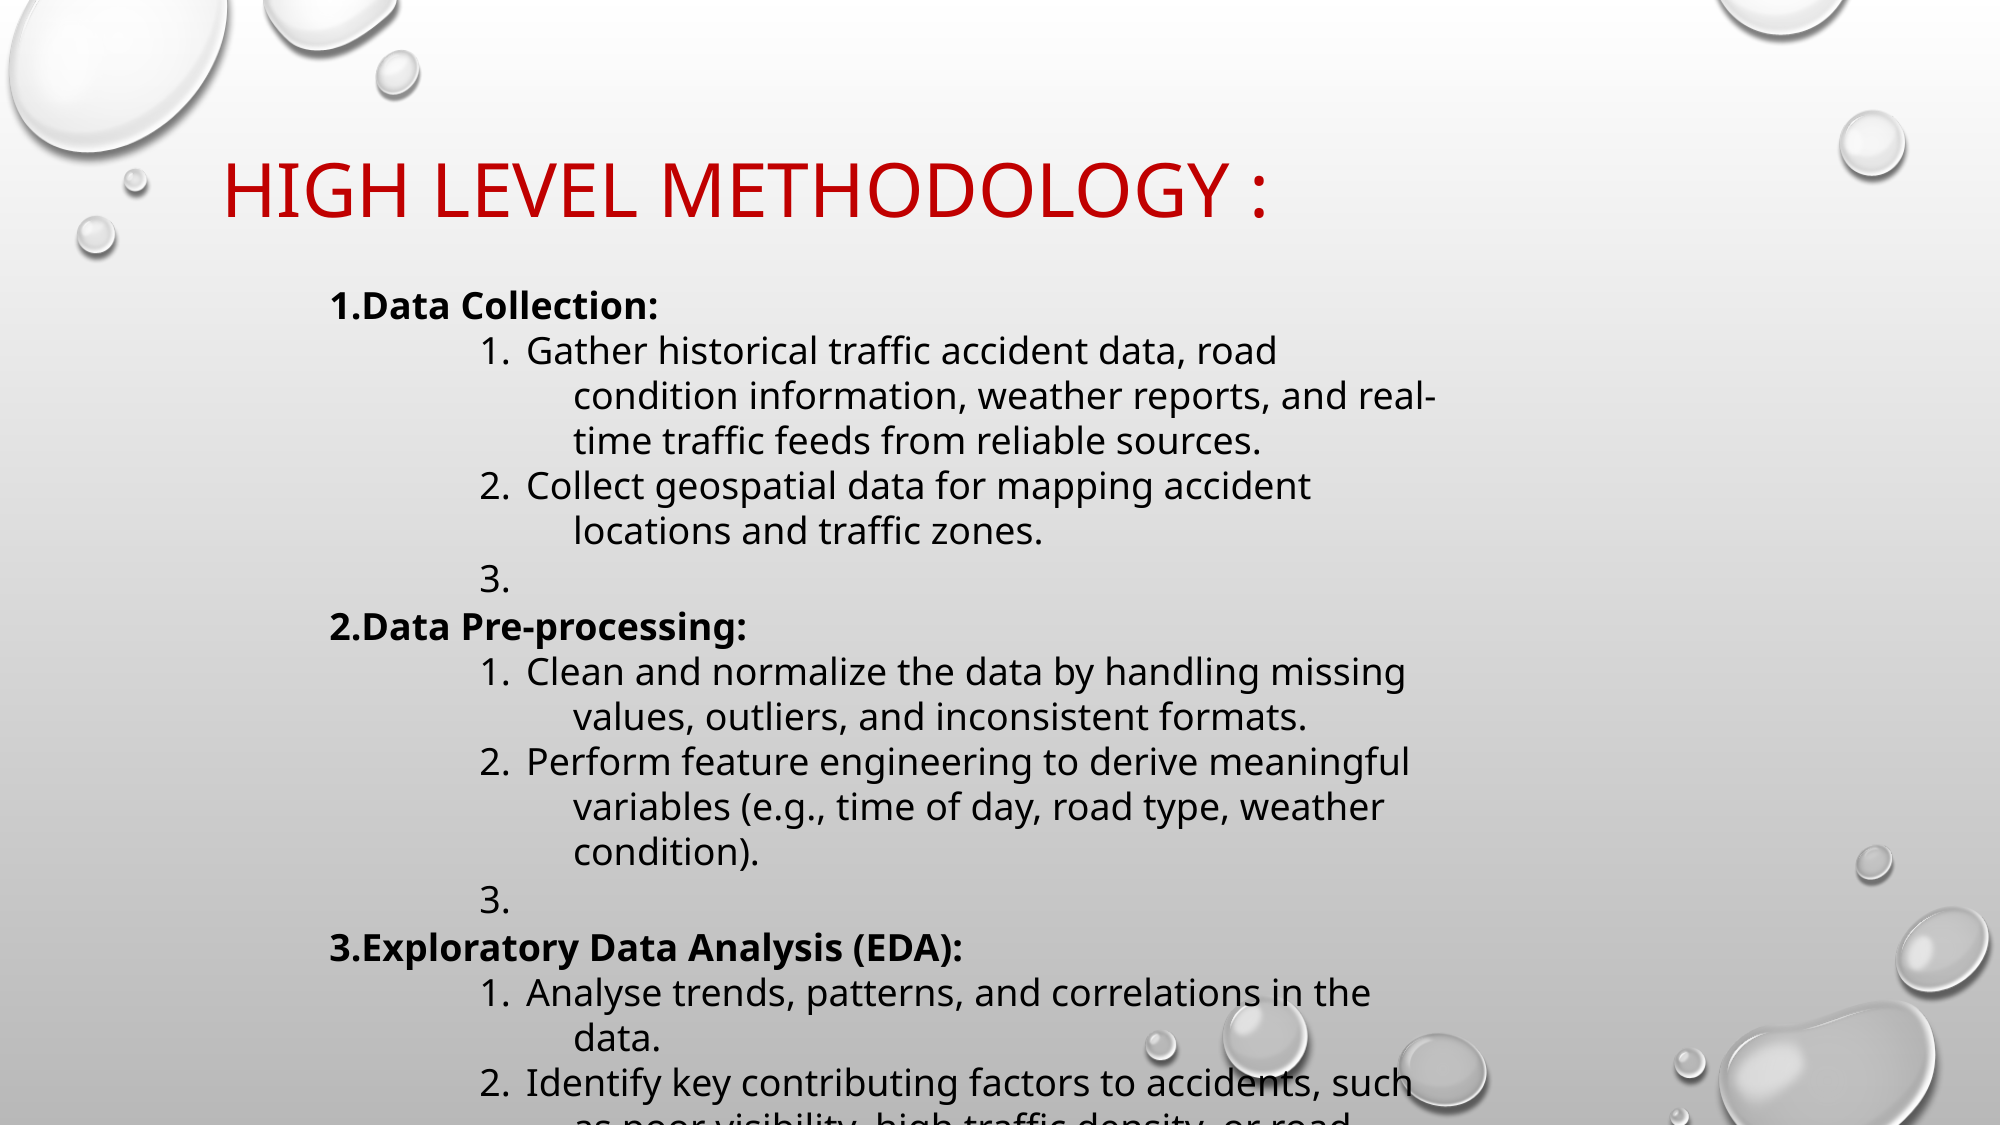

# High level methodology :
Data Collection:
Gather historical traffic accident data, road condition information, weather reports, and real-time traffic feeds from reliable sources.
Collect geospatial data for mapping accident locations and traffic zones.
Data Pre-processing:
Clean and normalize the data by handling missing values, outliers, and inconsistent formats.
Perform feature engineering to derive meaningful variables (e.g., time of day, road type, weather condition).
Exploratory Data Analysis (EDA):
Analyse trends, patterns, and correlations in the data.
Identify key contributing factors to accidents, such as poor visibility, high traffic density, or road design.